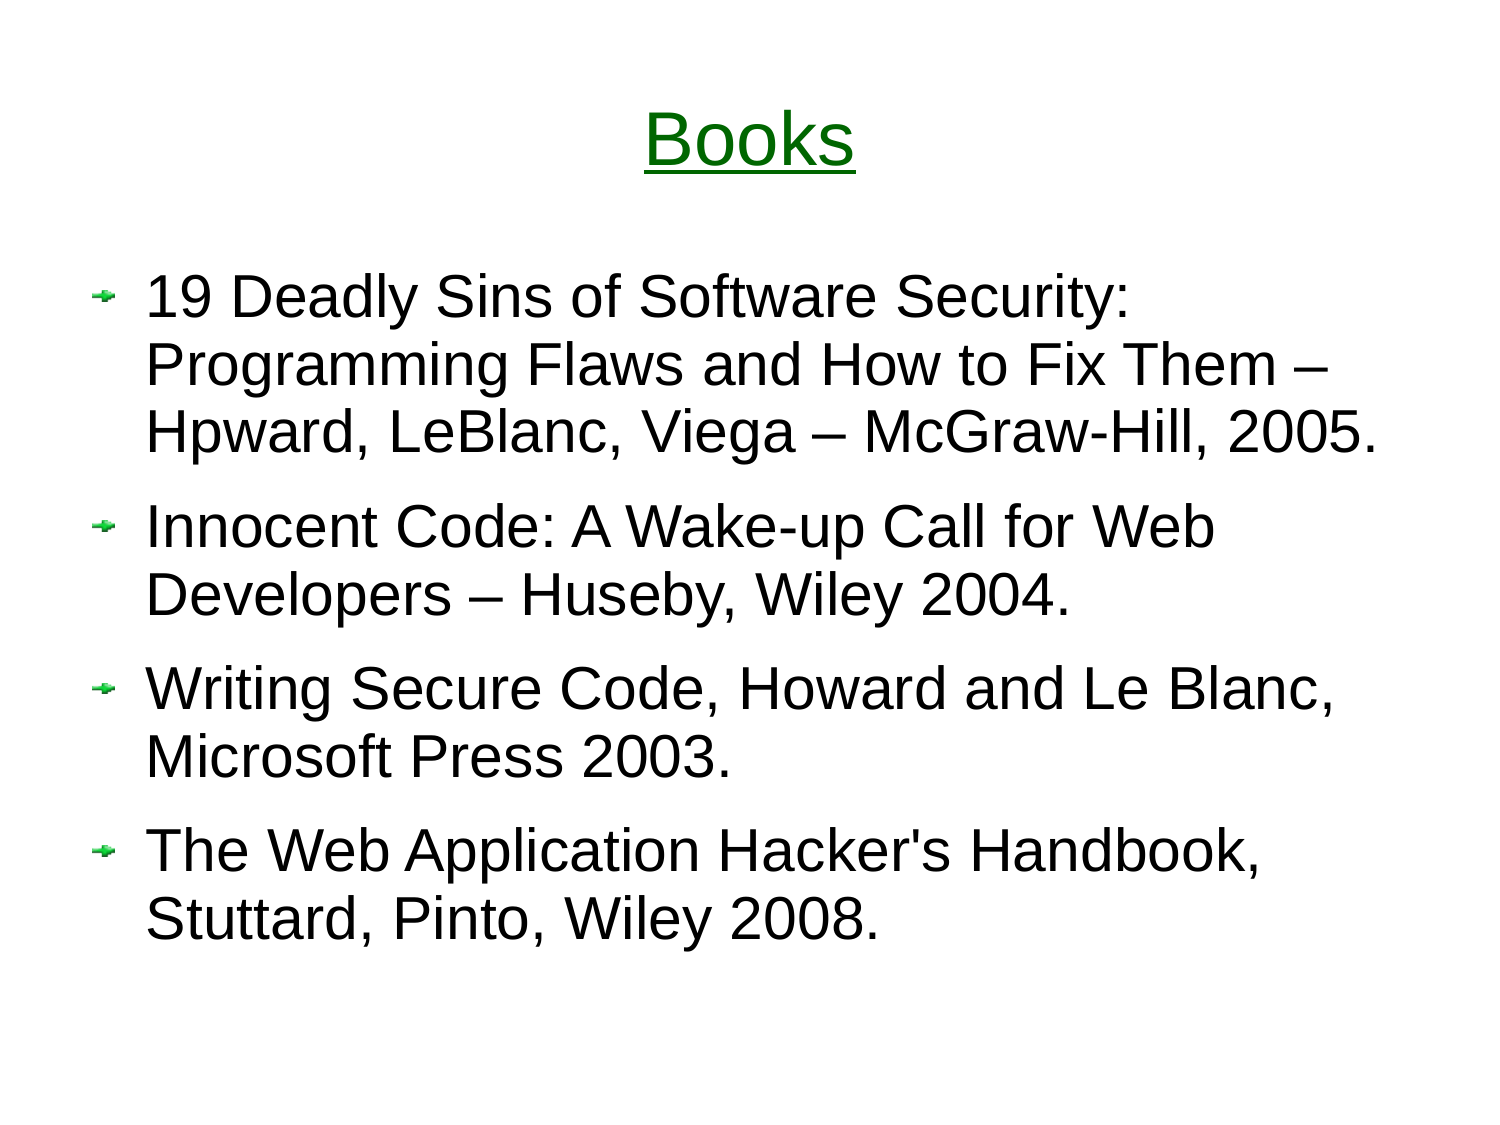

# Books
19 Deadly Sins of Software Security: Programming Flaws and How to Fix Them – Hpward, LeBlanc, Viega – McGraw-Hill, 2005.
Innocent Code: A Wake-up Call for Web Developers – Huseby, Wiley 2004.
Writing Secure Code, Howard and Le Blanc, Microsoft Press 2003.
The Web Application Hacker's Handbook, Stuttard, Pinto, Wiley 2008.